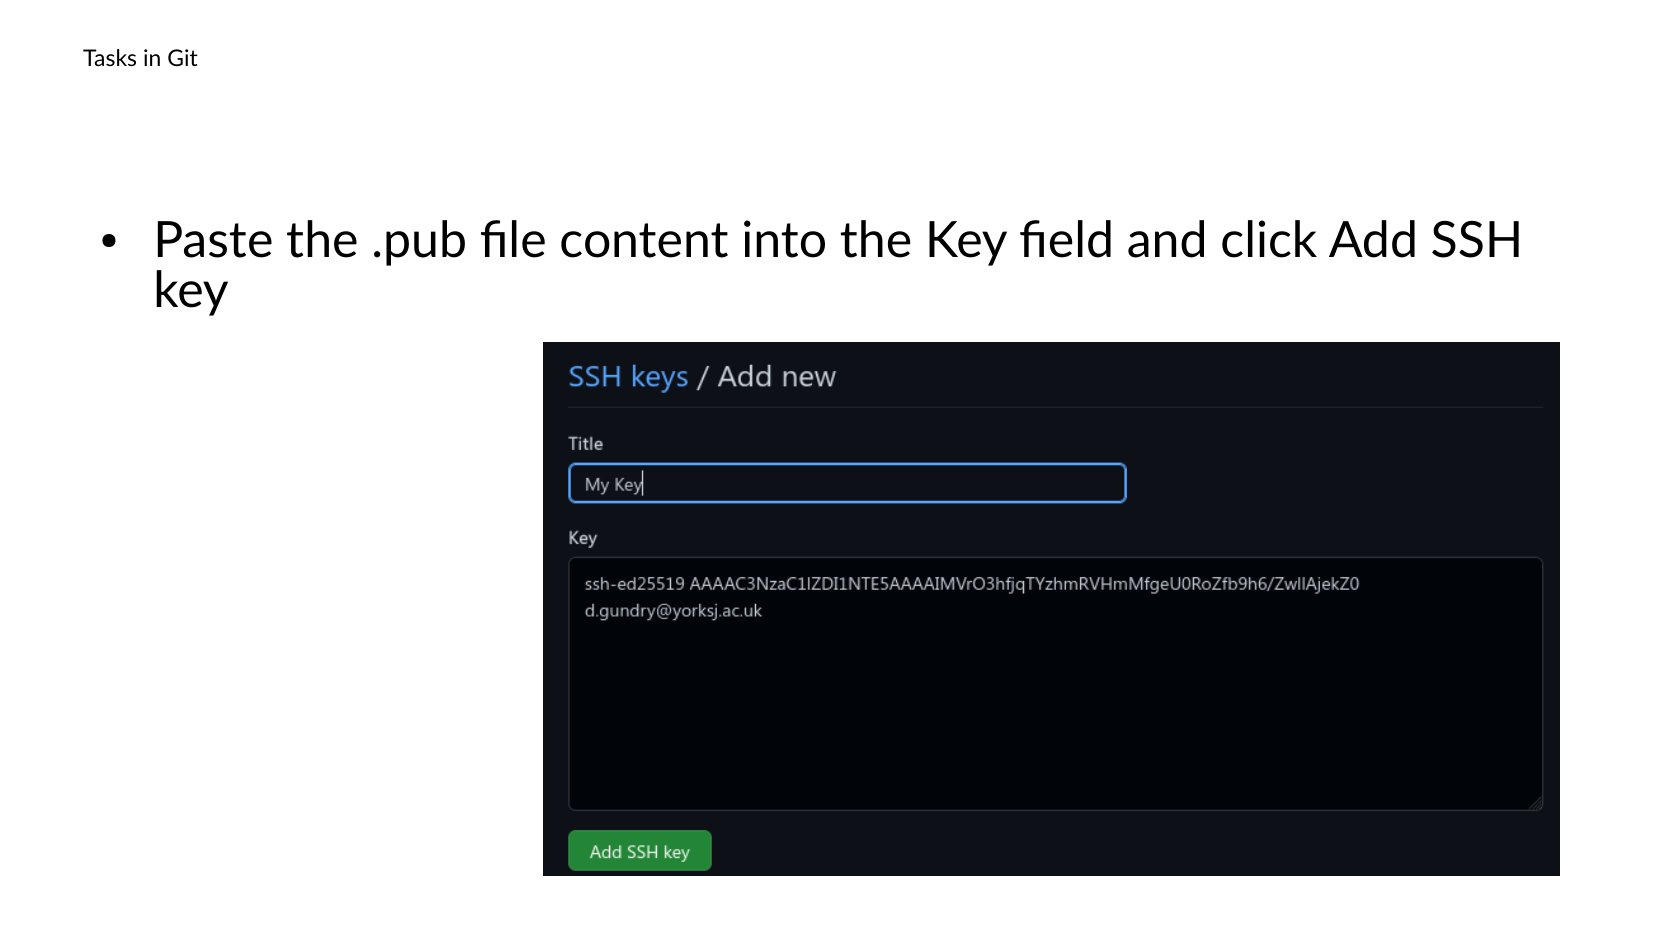

# Tasks in Git
Paste the .pub file content into the Key field and click Add SSH key